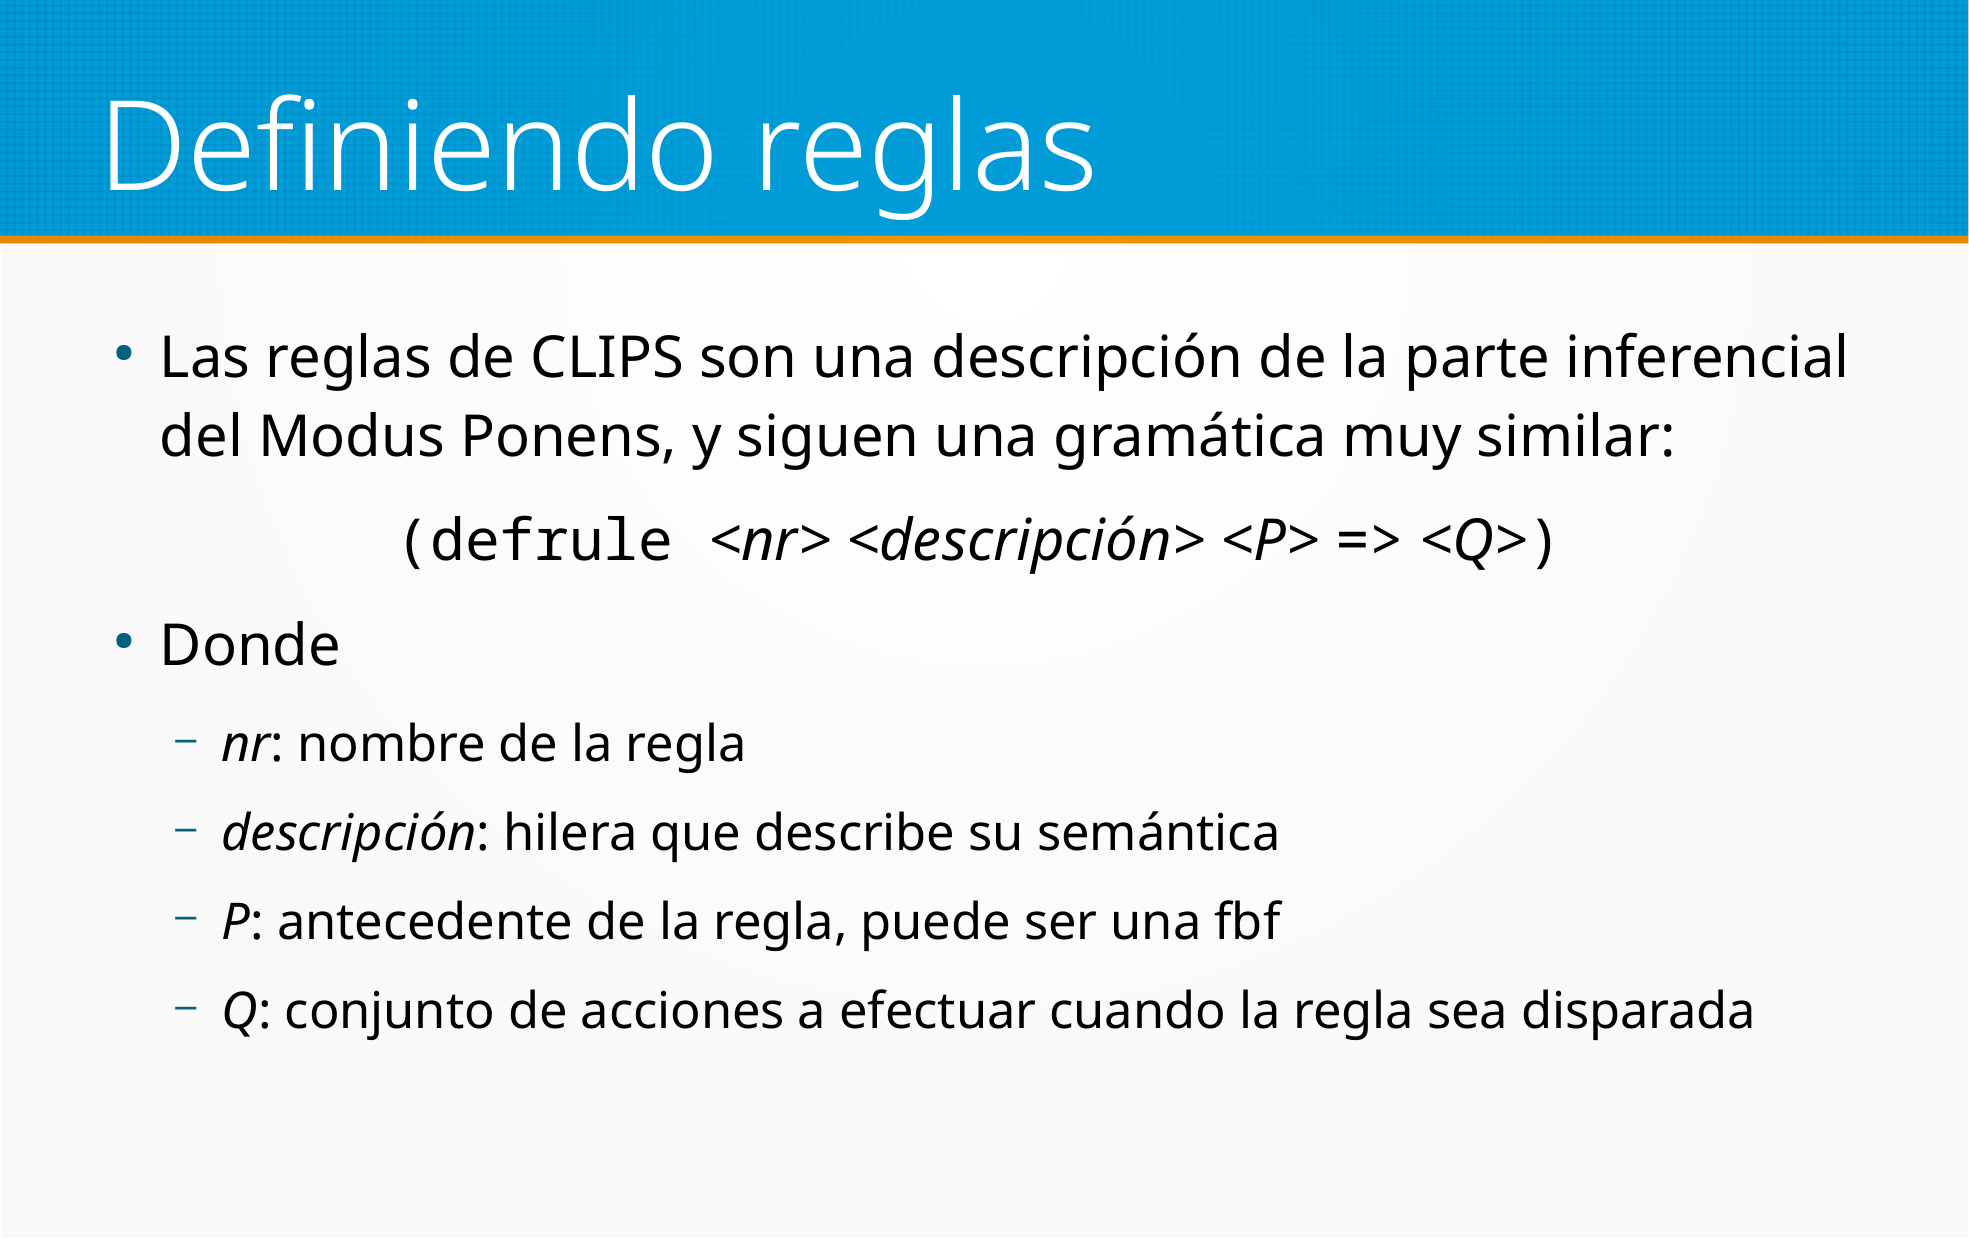

# Definiendo reglas
Las reglas de CLIPS son una descripción de la parte inferencial del Modus Ponens, y siguen una gramática muy similar:
(defrule <nr> <descripción> <P> => <Q>)
Donde
nr: nombre de la regla
descripción: hilera que describe su semántica
P: antecedente de la regla, puede ser una fbf
Q: conjunto de acciones a efectuar cuando la regla sea disparada